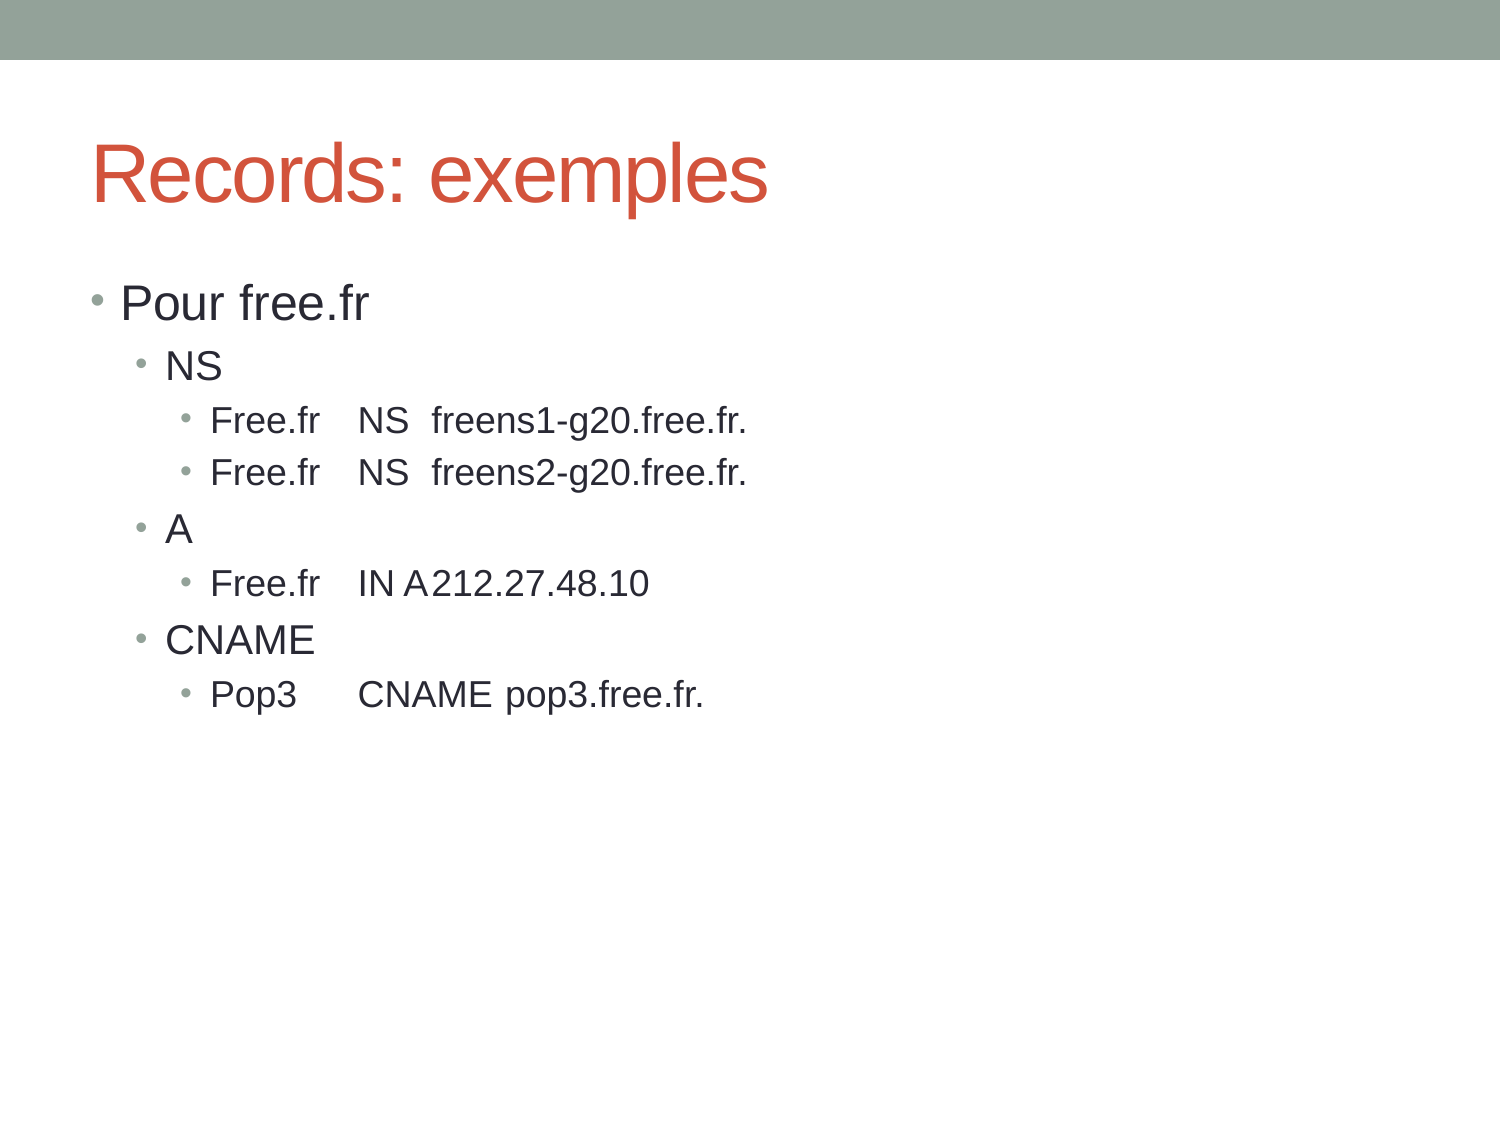

# Records: exemples
Pour free.fr
NS
Free.fr	NS	freens1-g20.free.fr.
Free.fr	NS	freens2-g20.free.fr.
A
Free.fr	IN A	212.27.48.10
CNAME
Pop3	CNAME	pop3.free.fr.